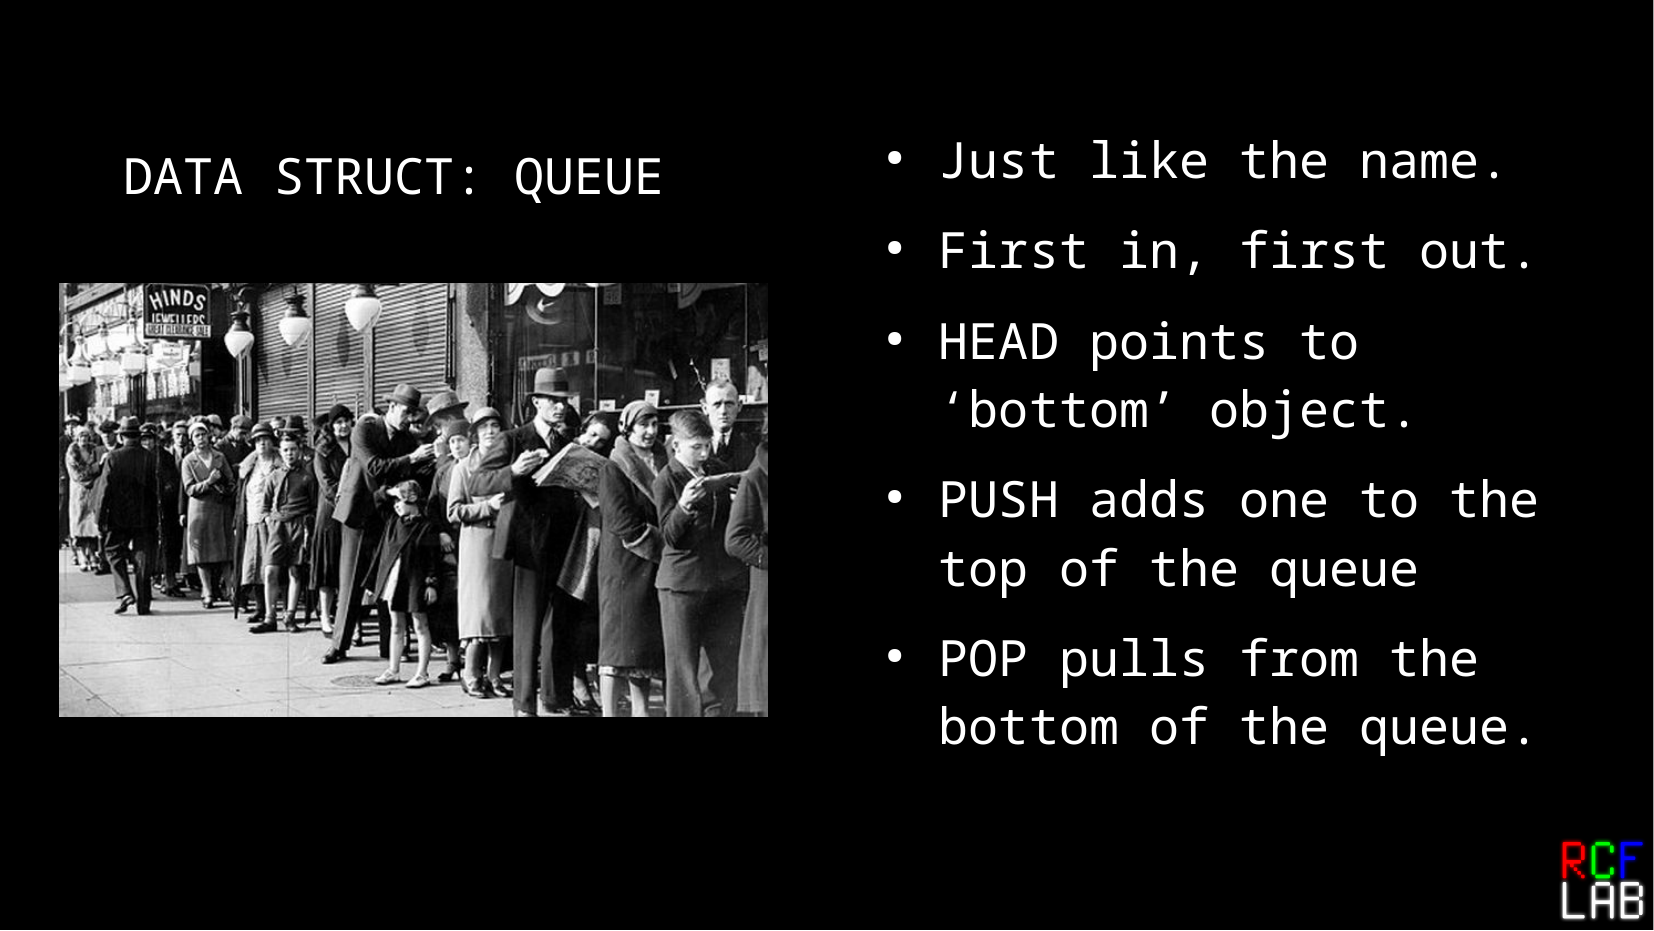

Just like the name.
First in, first out.
HEAD points to ‘bottom’ object.
PUSH adds one to the top of the queue
POP pulls from the bottom of the queue.
# DATA STRUCT: QUEUE